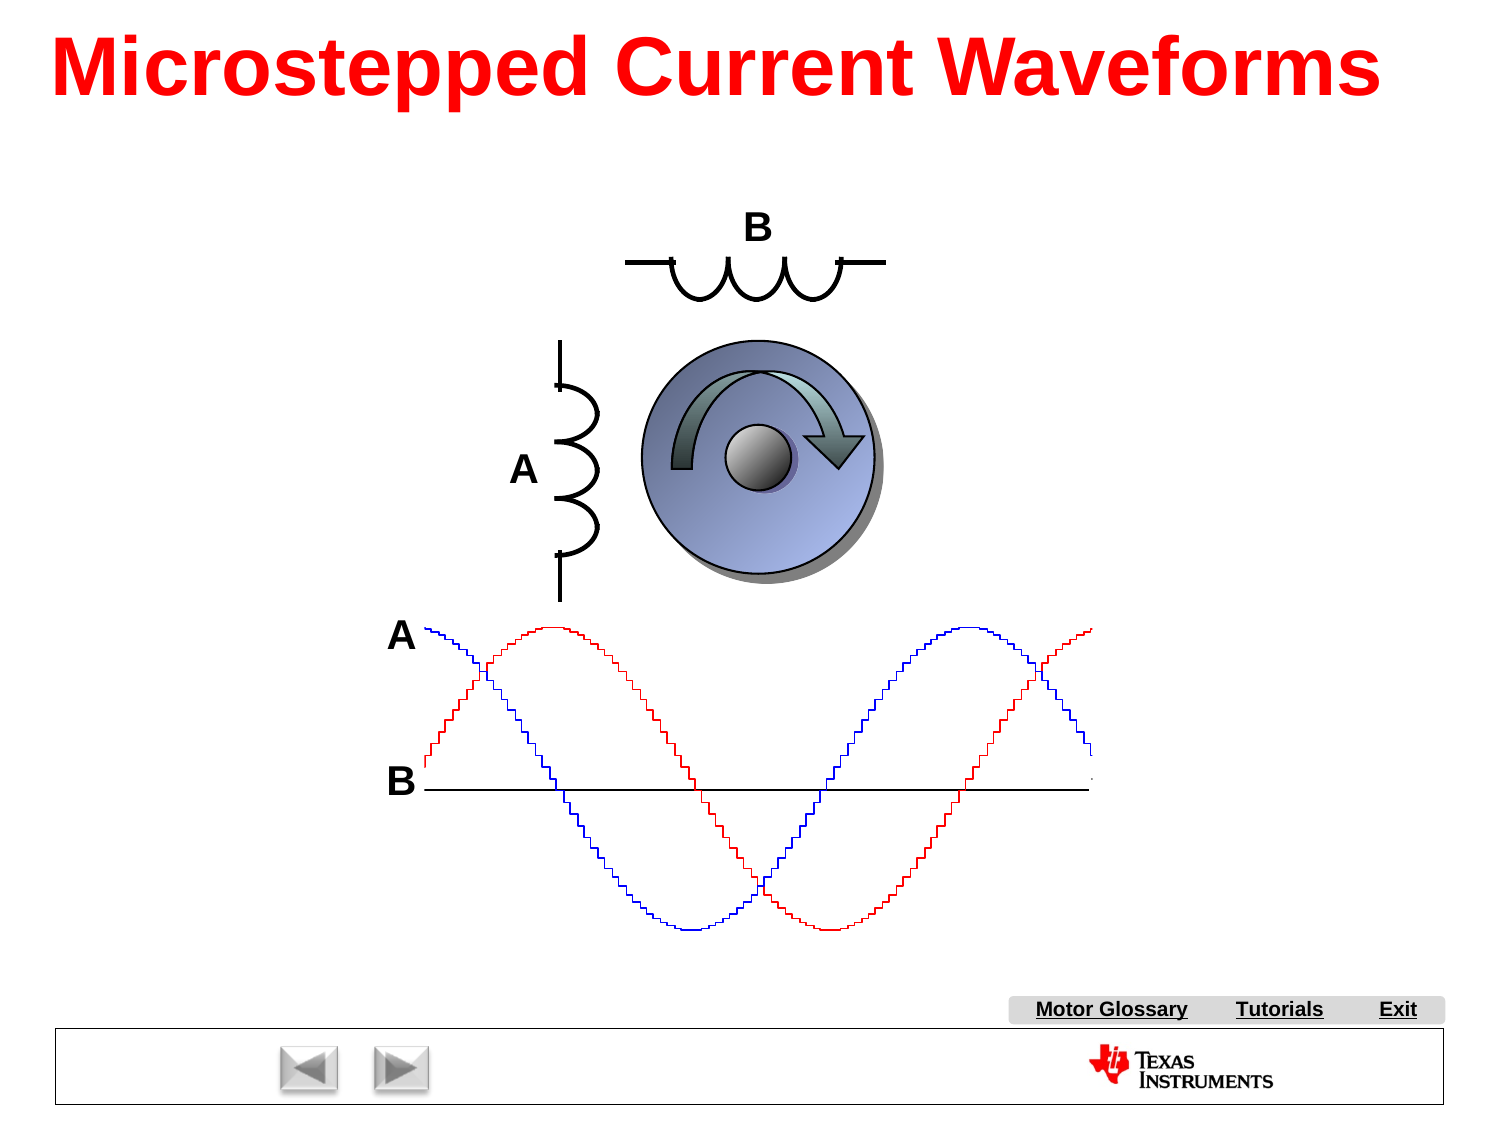

# Microstepped Current Waveforms
B
A
A
B